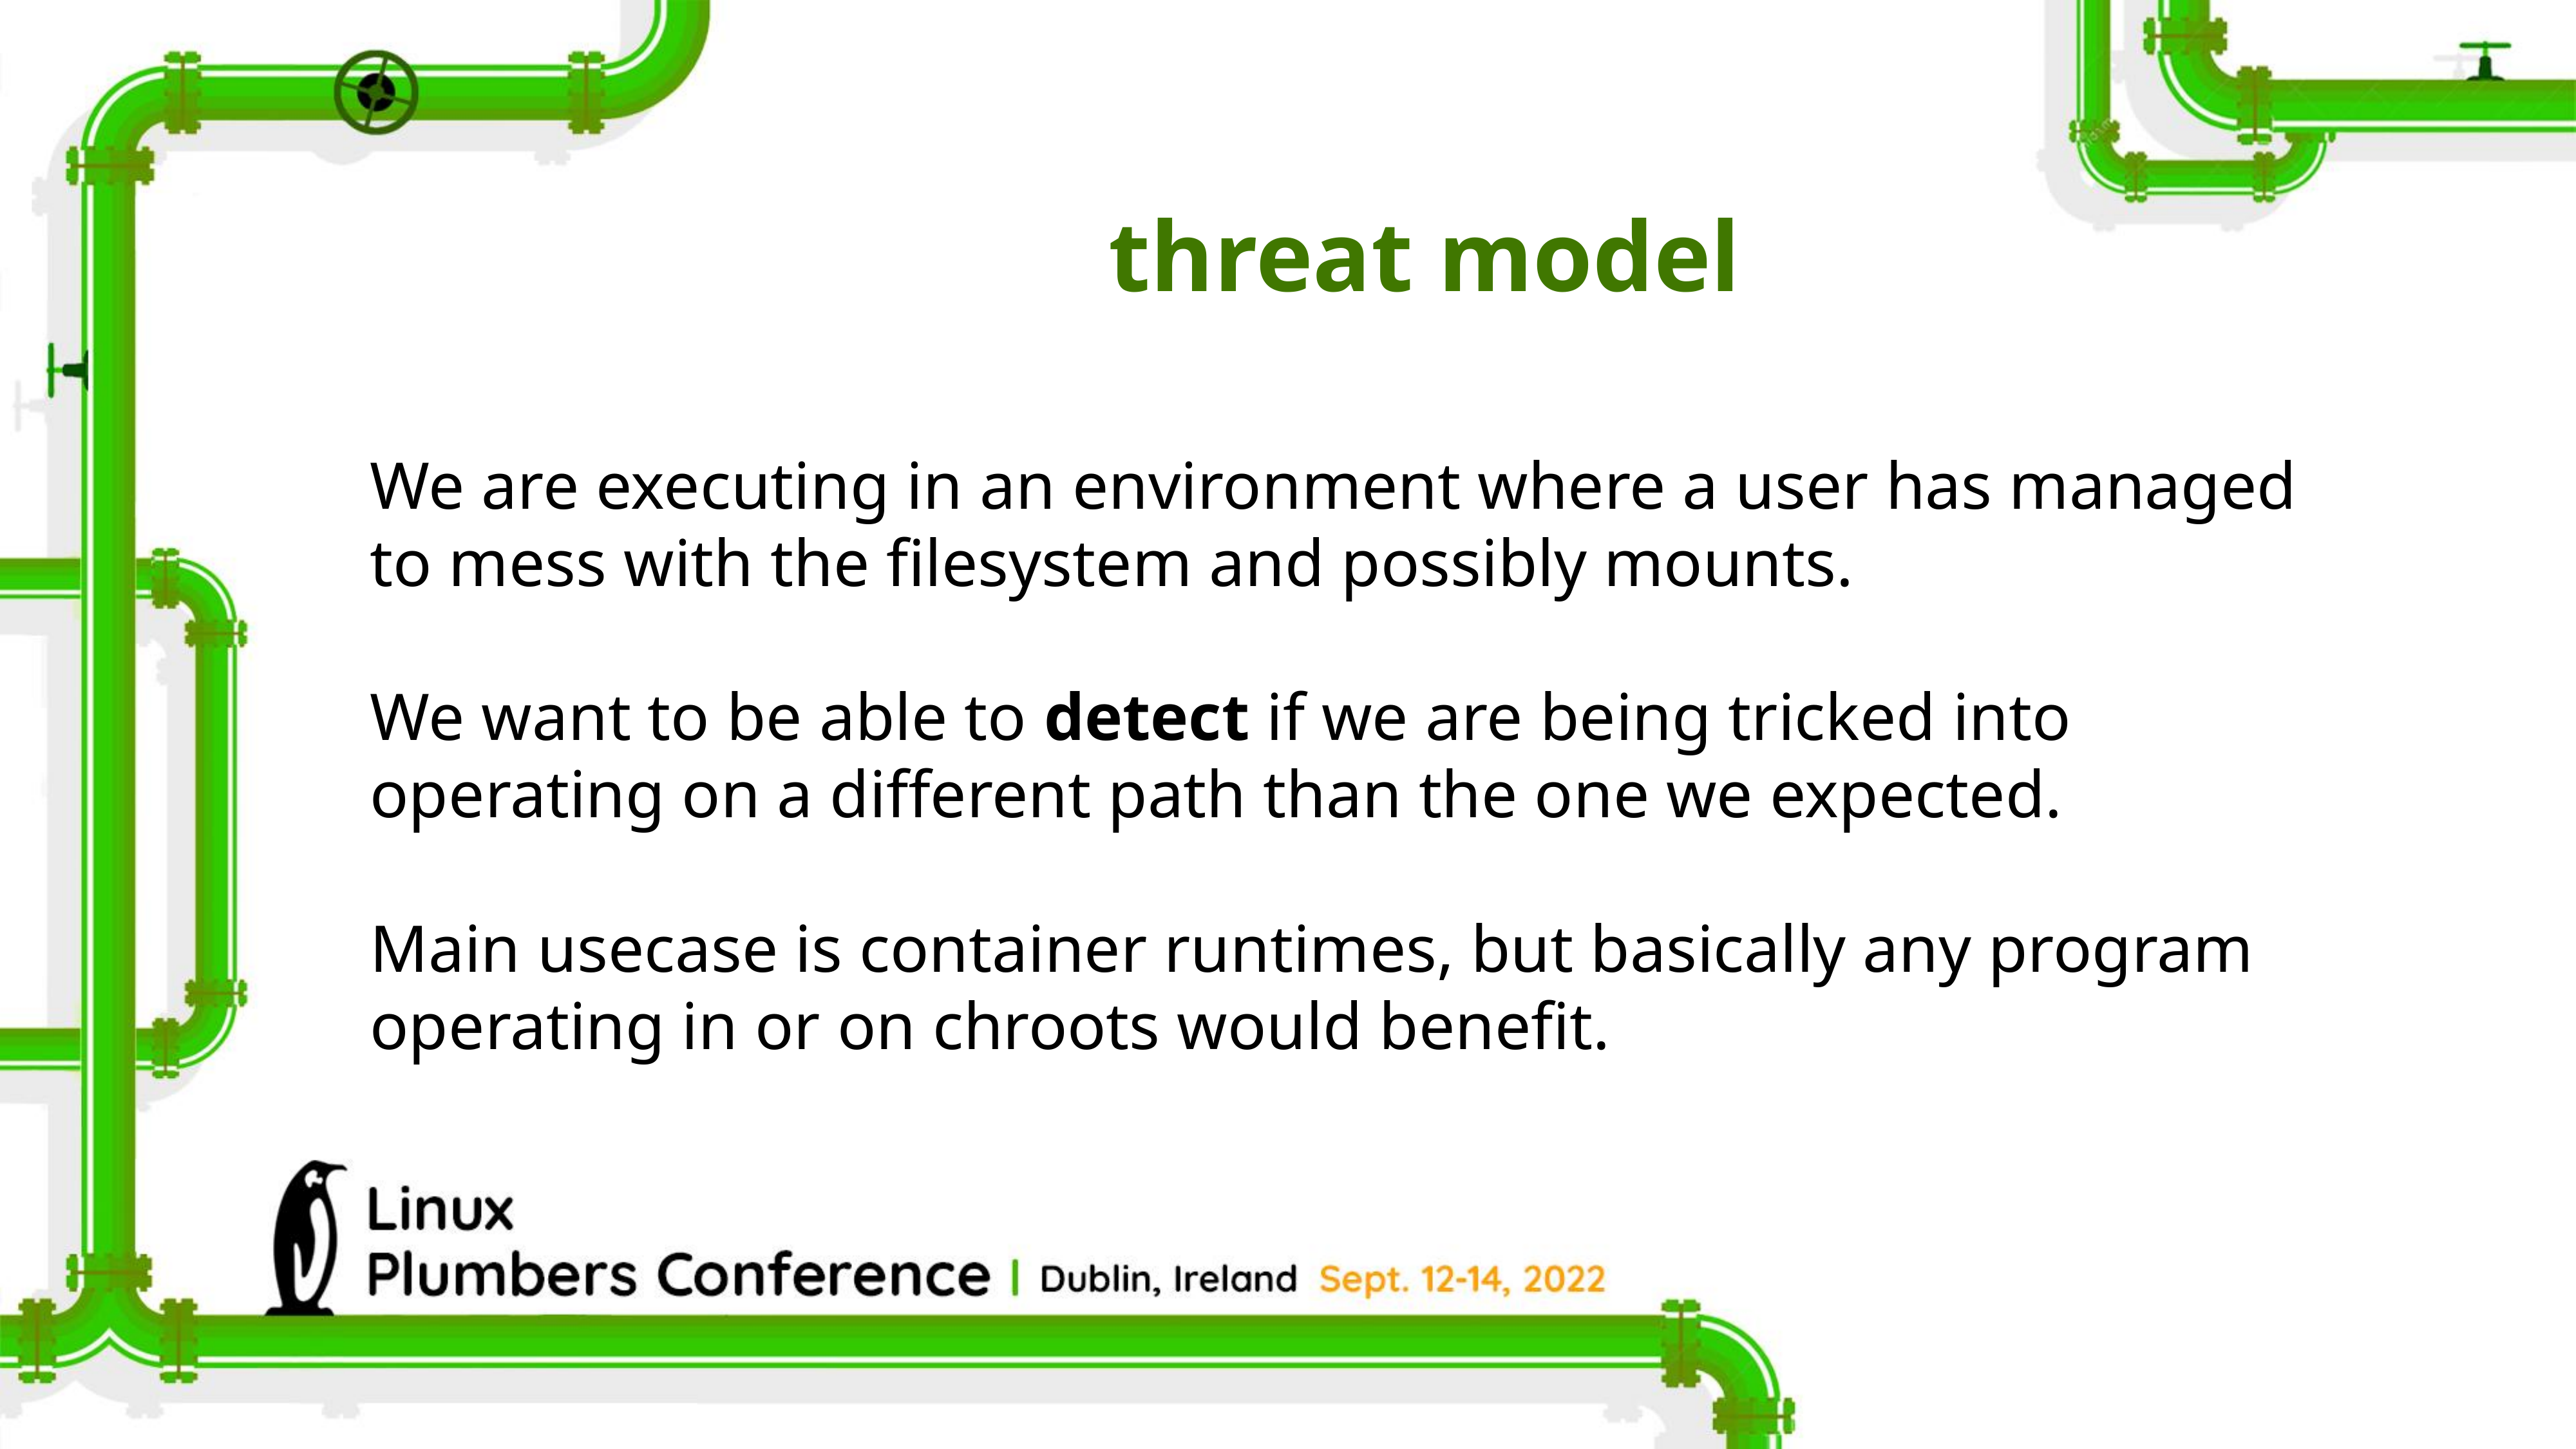

threat model
We are executing in an environment where a user has managed to mess with the filesystem and possibly mounts.
We want to be able to detect if we are being tricked into operating on a different path than the one we expected.
Main usecase is container runtimes, but basically any program operating in or on chroots would benefit.